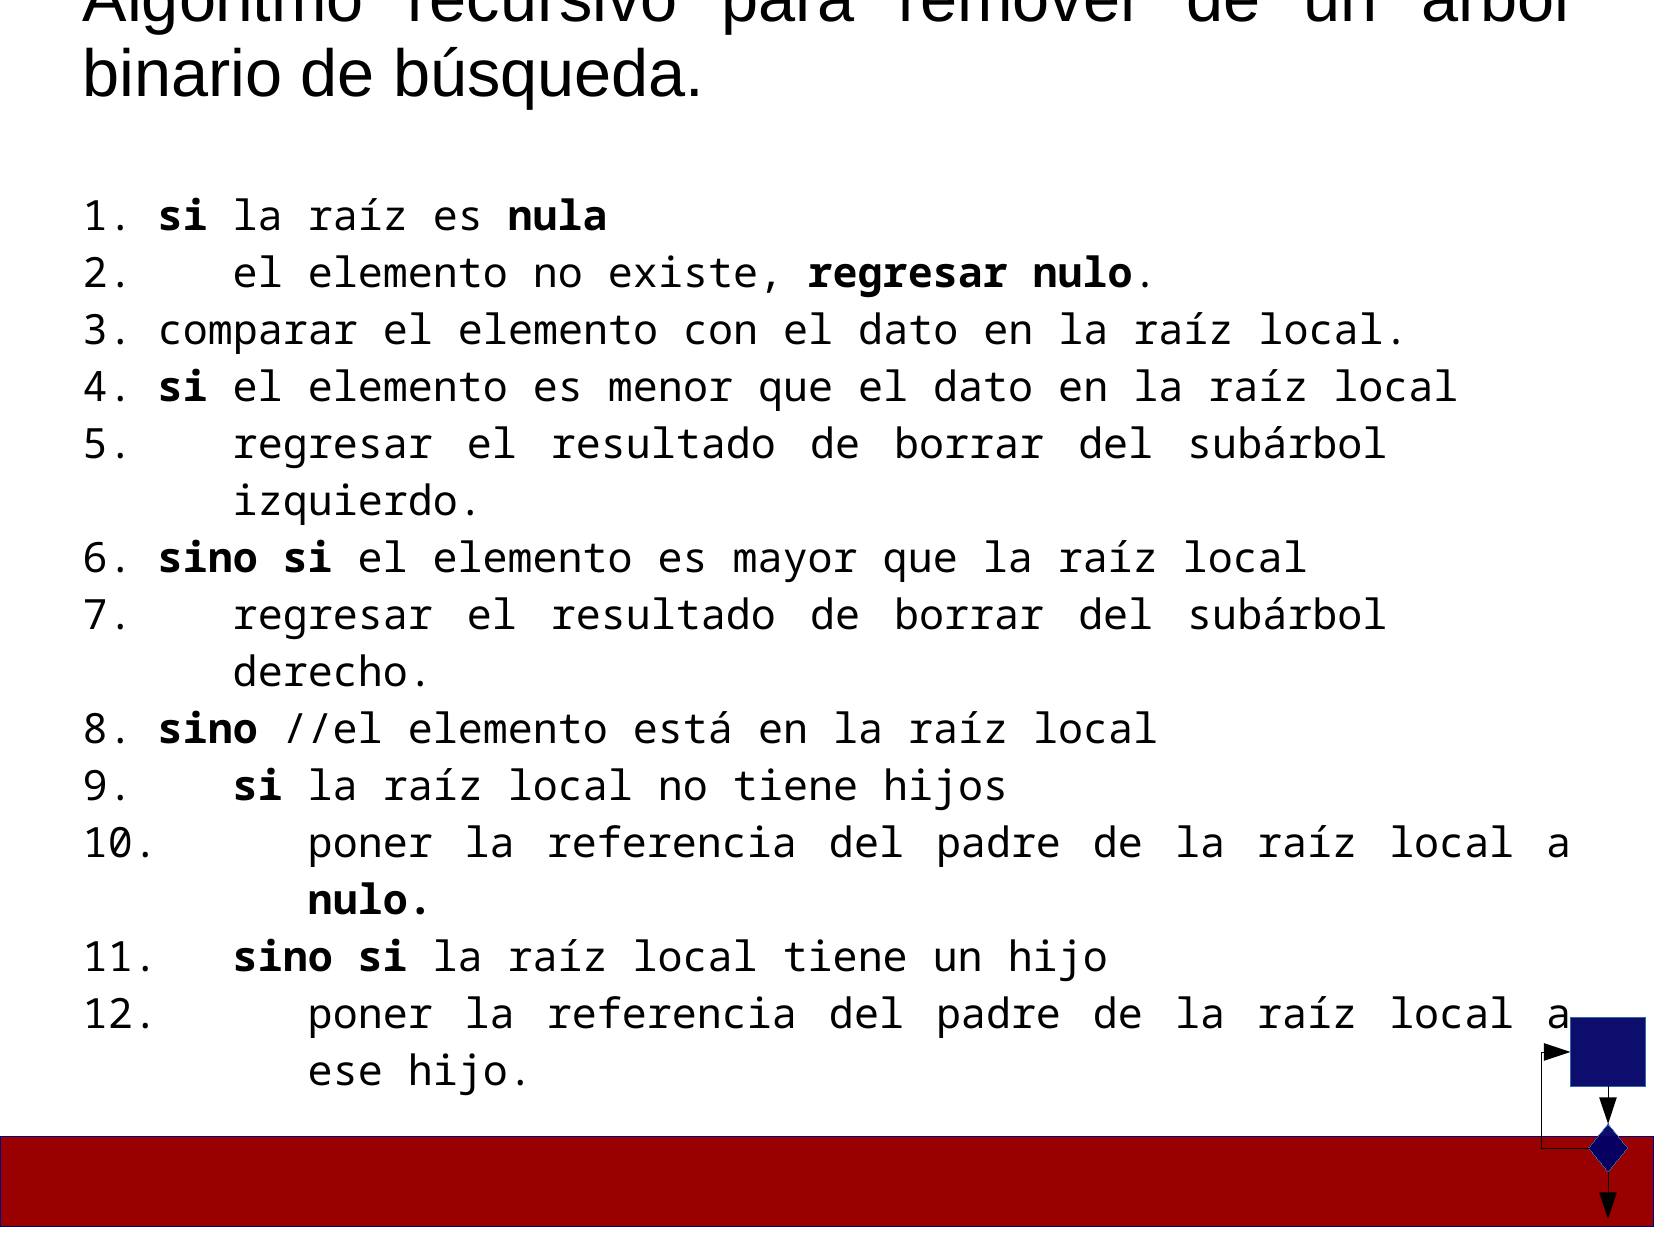

# Algoritmo recursivo para remover de un árbol binario de búsqueda.
1. si la raíz es nula
2.		el elemento no existe, regresar nulo.
3. comparar el elemento con el dato en la raíz local.
4. si el elemento es menor que el dato en la raíz local
5.		regresar el resultado de borrar del subárbol 				izquierdo.
6.	sino si el elemento es mayor que la raíz local
7.		regresar el resultado de borrar del subárbol 				derecho.
8.	sino //el elemento está en la raíz local
9. 	si la raíz local no tiene hijos
10.		poner la referencia del padre de la raíz local a 			nulo.
11.	sino si la raíz local tiene un hijo
12.		poner la referencia del padre de la raíz local a 			ese hijo.